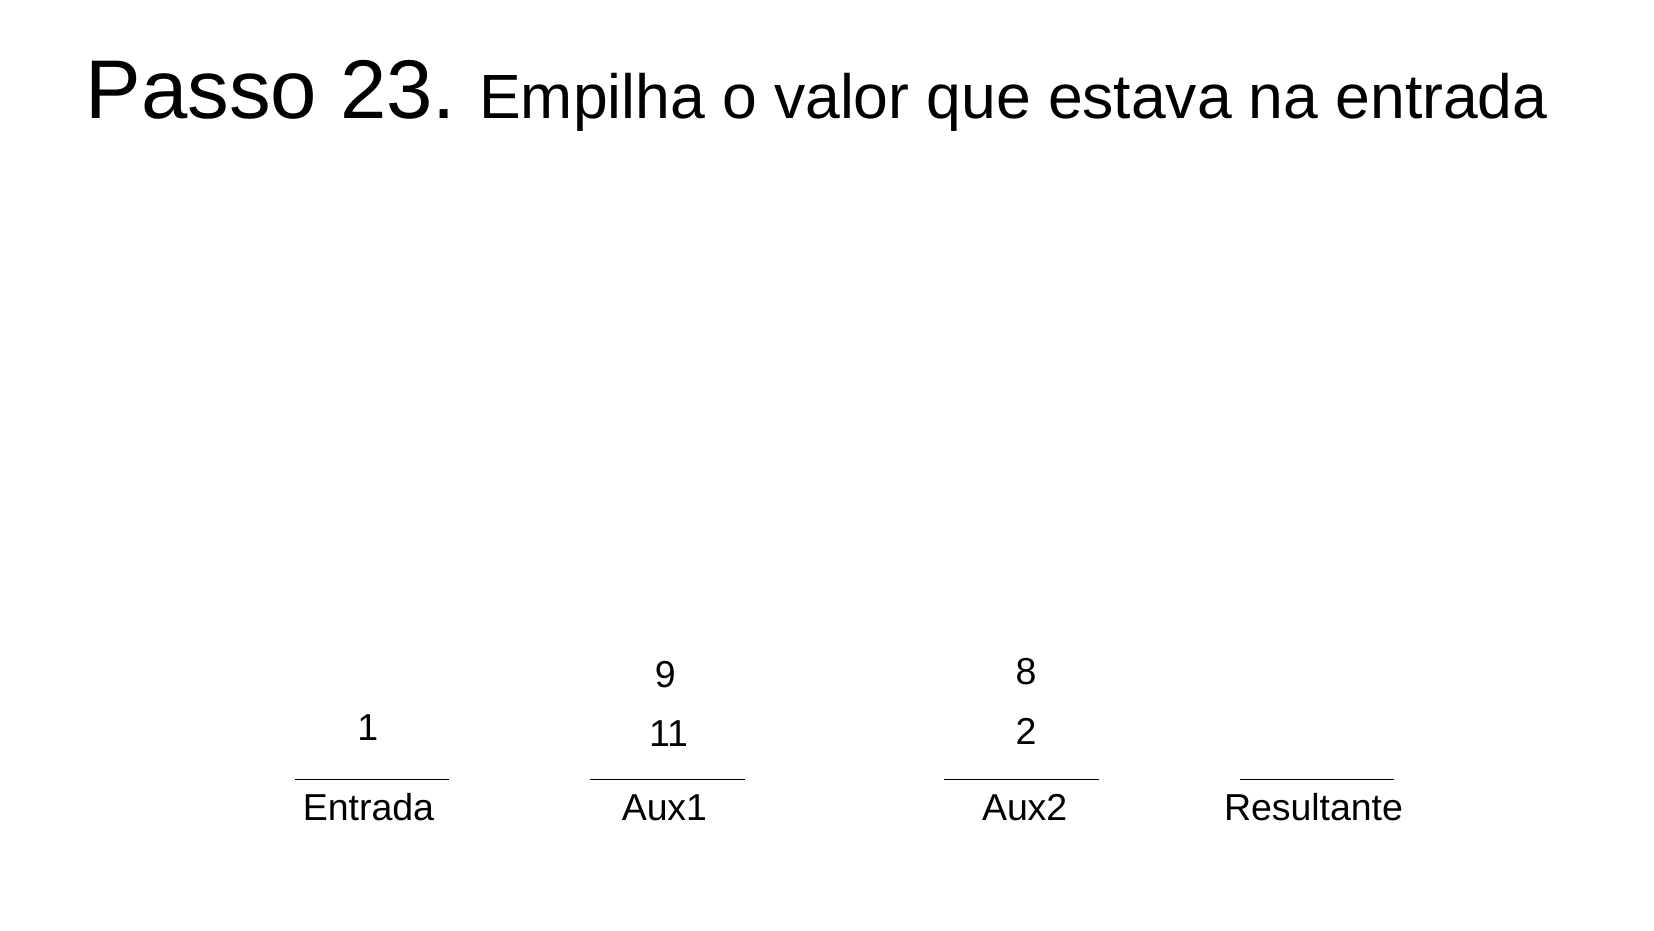

Passo 23. Empilha o valor que estava na entrada
8
9
1
2
11
Entrada
Aux1
Aux2
Resultante